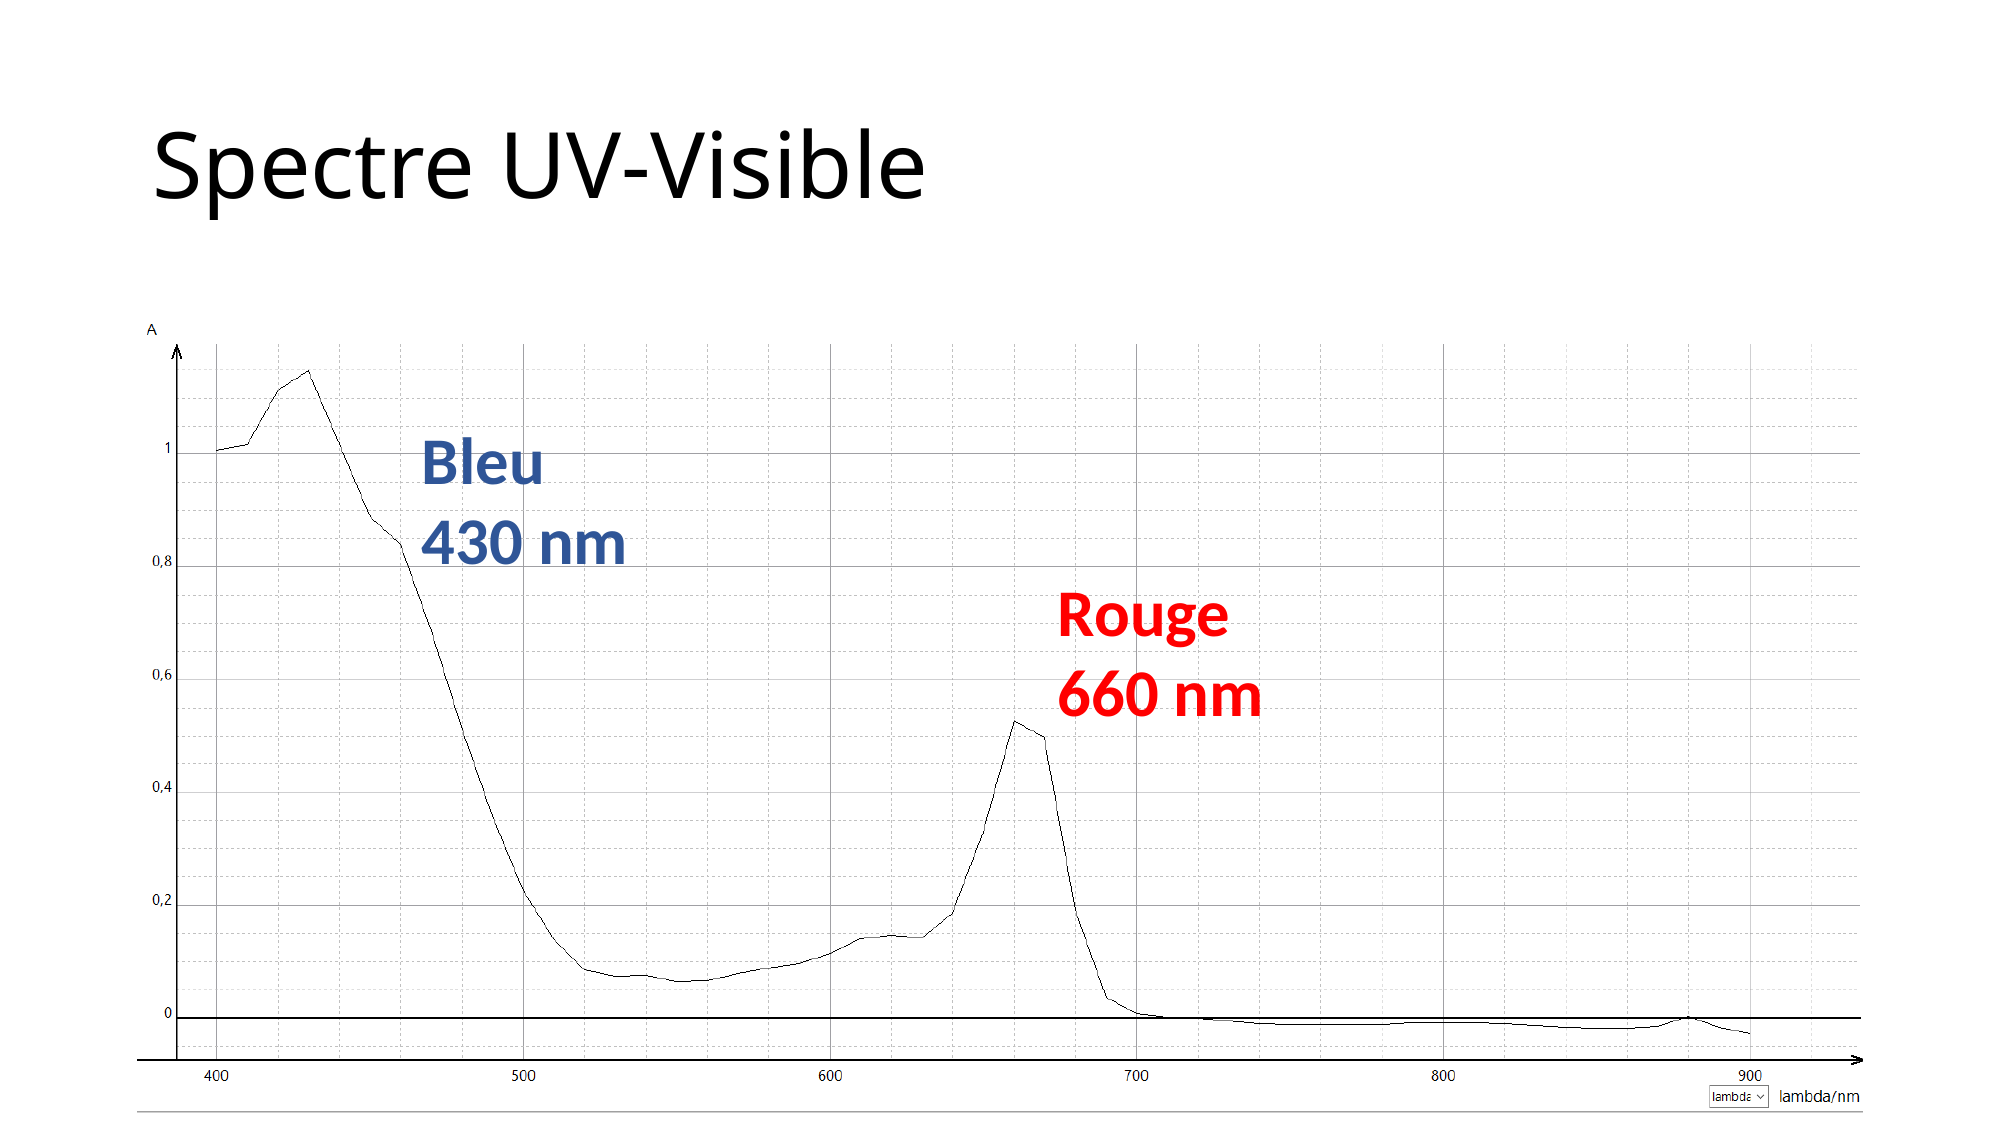

# Spectre UV-Visible
Bleu
430 nm
Rouge
660 nm